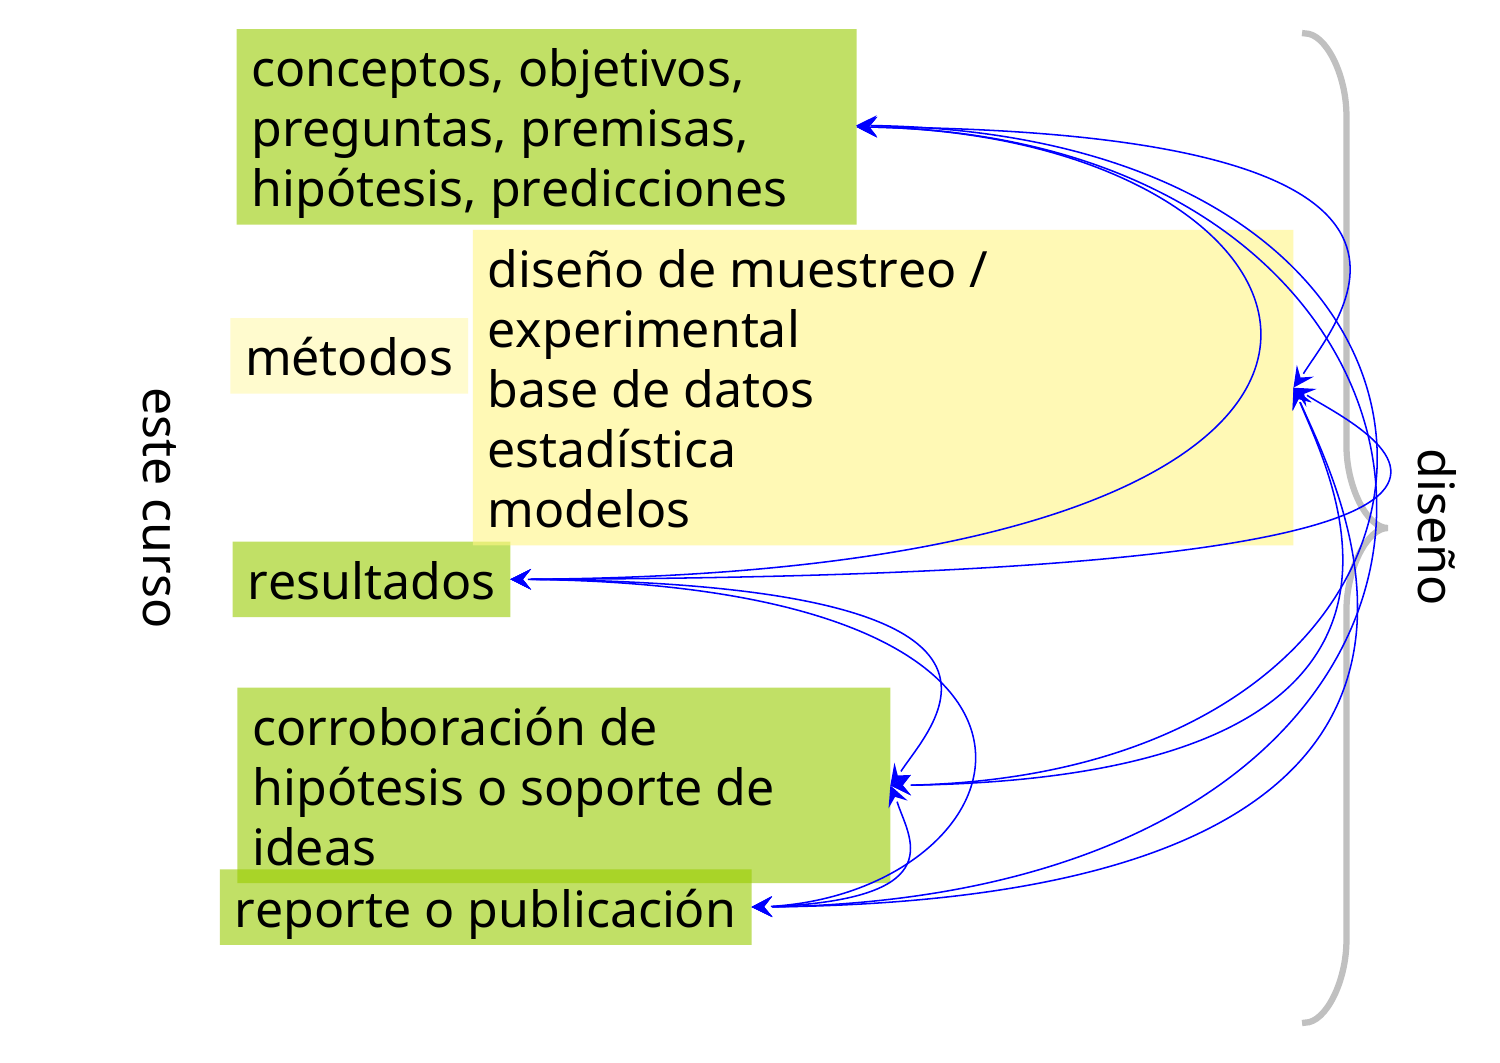

conceptos, objetivos, preguntas, premisas, hipótesis, predicciones
diseño de muestreo / experimental
base de datos
estadística
modelos
métodos
este curso
diseño
resultados
corroboración de hipótesis o soporte de ideas
reporte o publicación